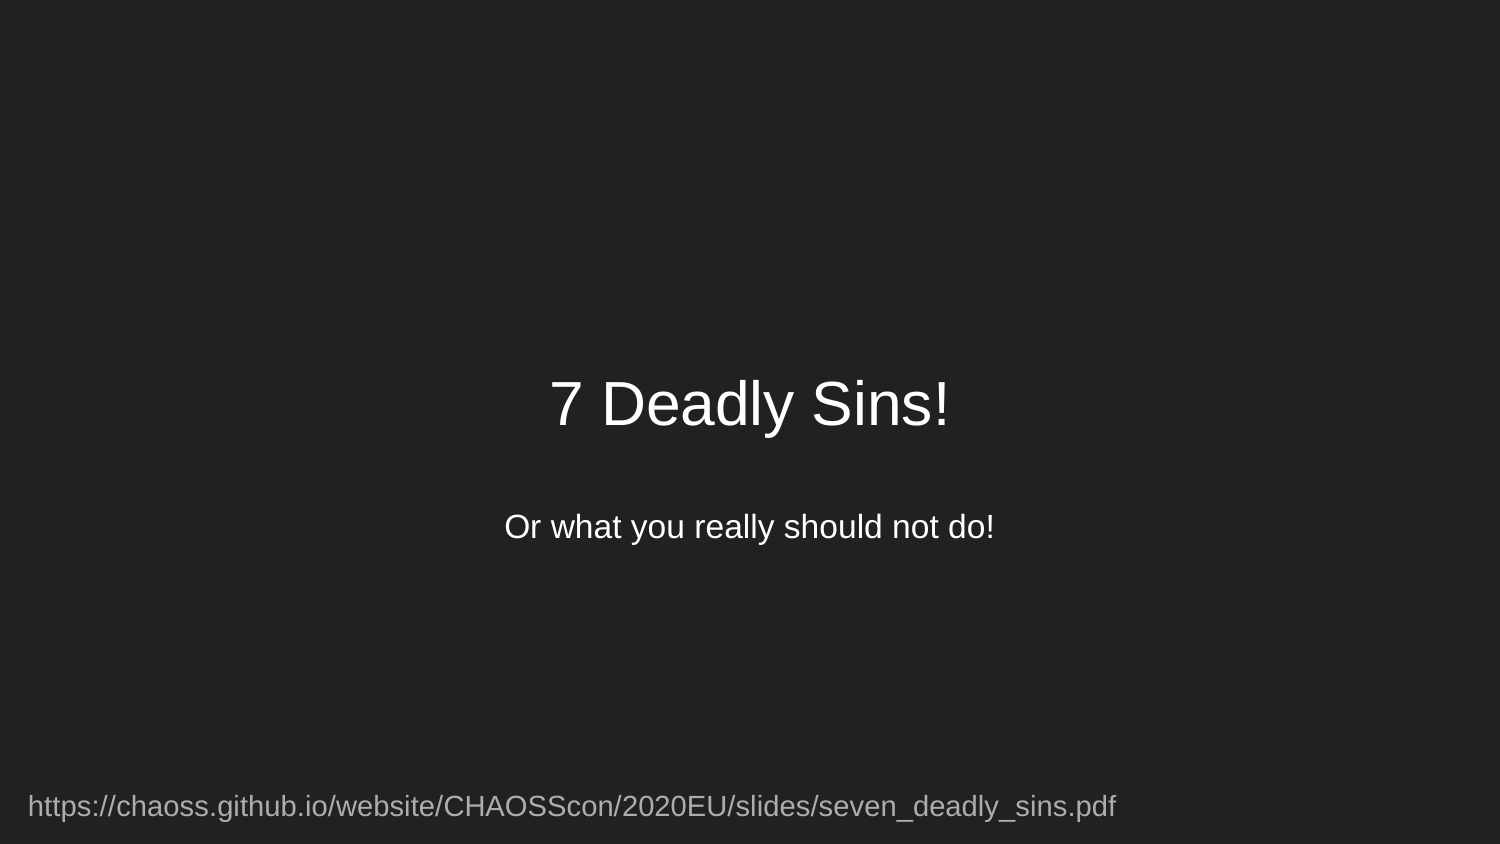

# 7 Deadly Sins! Or what you really should not do!
https://chaoss.github.io/website/CHAOSScon/2020EU/slides/seven_deadly_sins.pdf